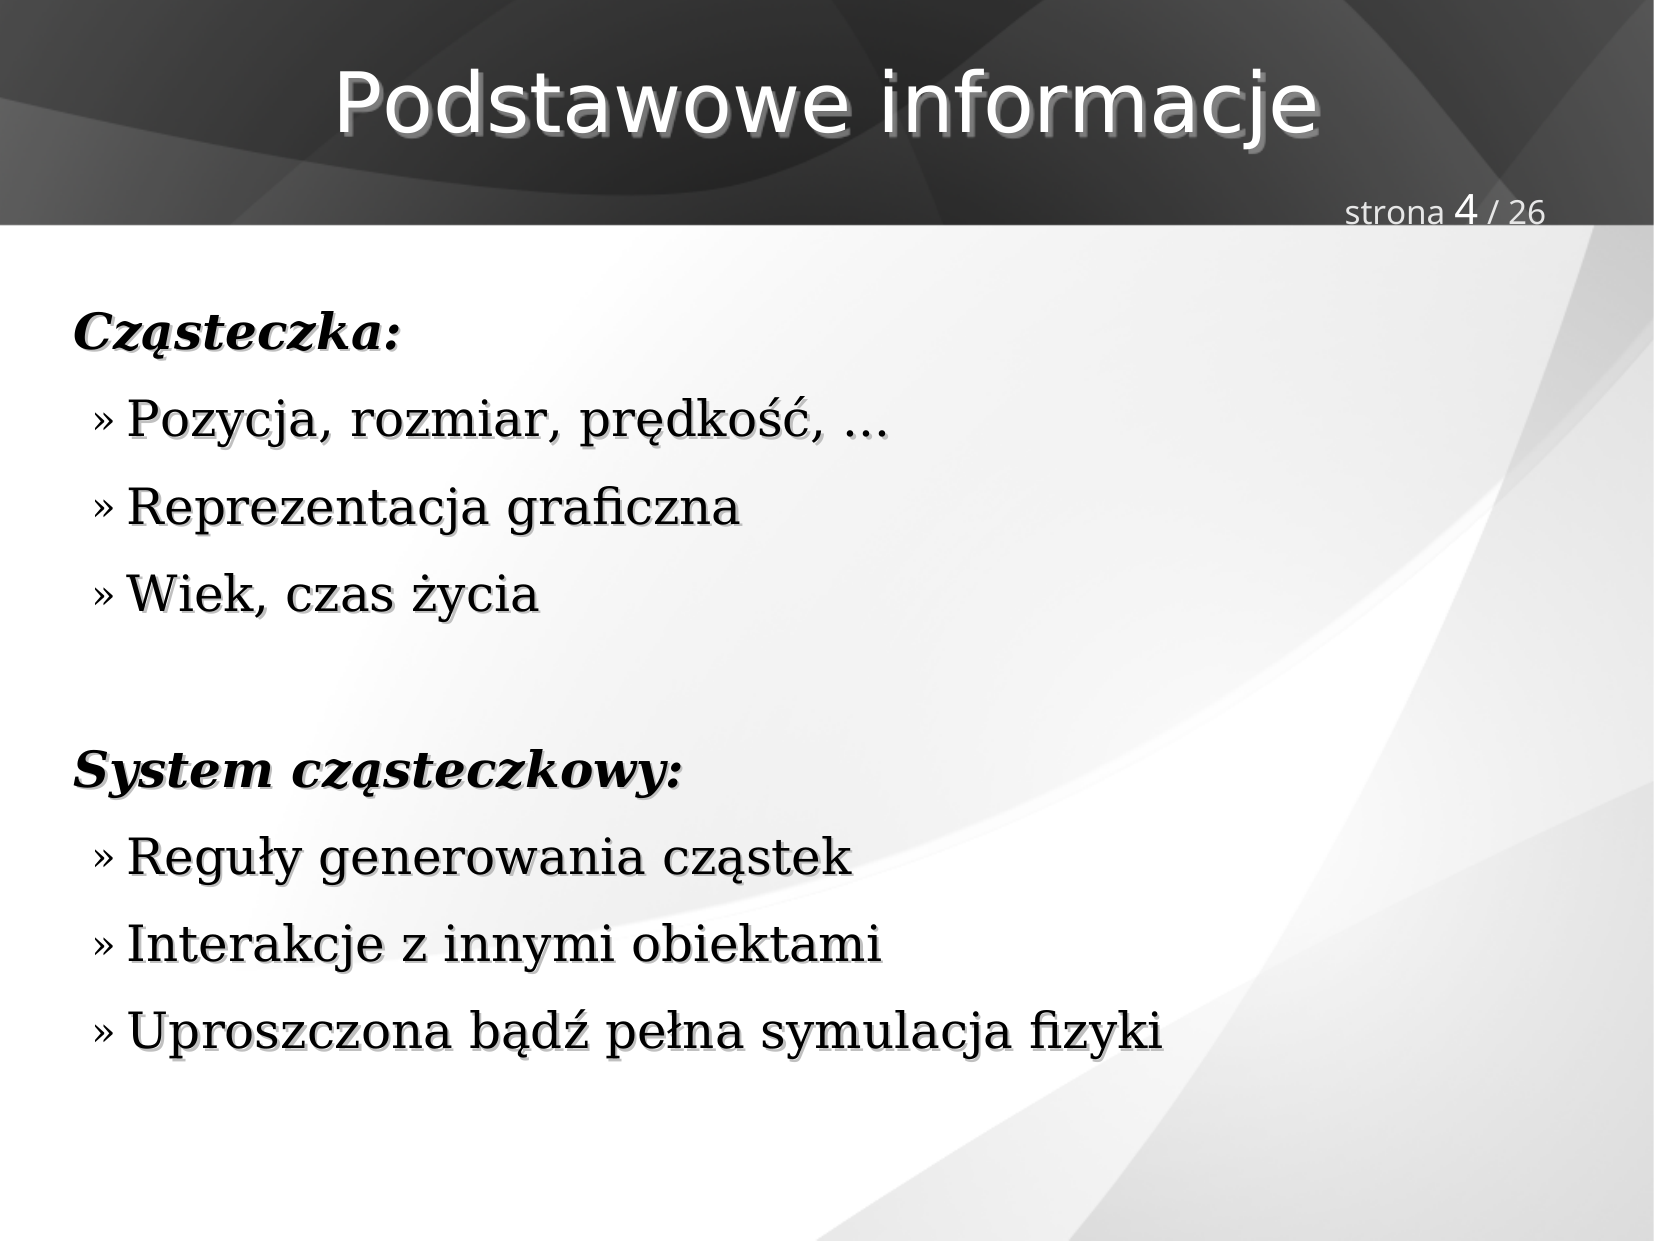

# Podstawowe informacje
strona / 26
Cząsteczka:
Pozycja, rozmiar, prędkość, ...
Reprezentacja graficzna
Wiek, czas życia
System cząsteczkowy:
Reguły generowania cząstek
Interakcje z innymi obiektami
Uproszczona bądź pełna symulacja fizyki